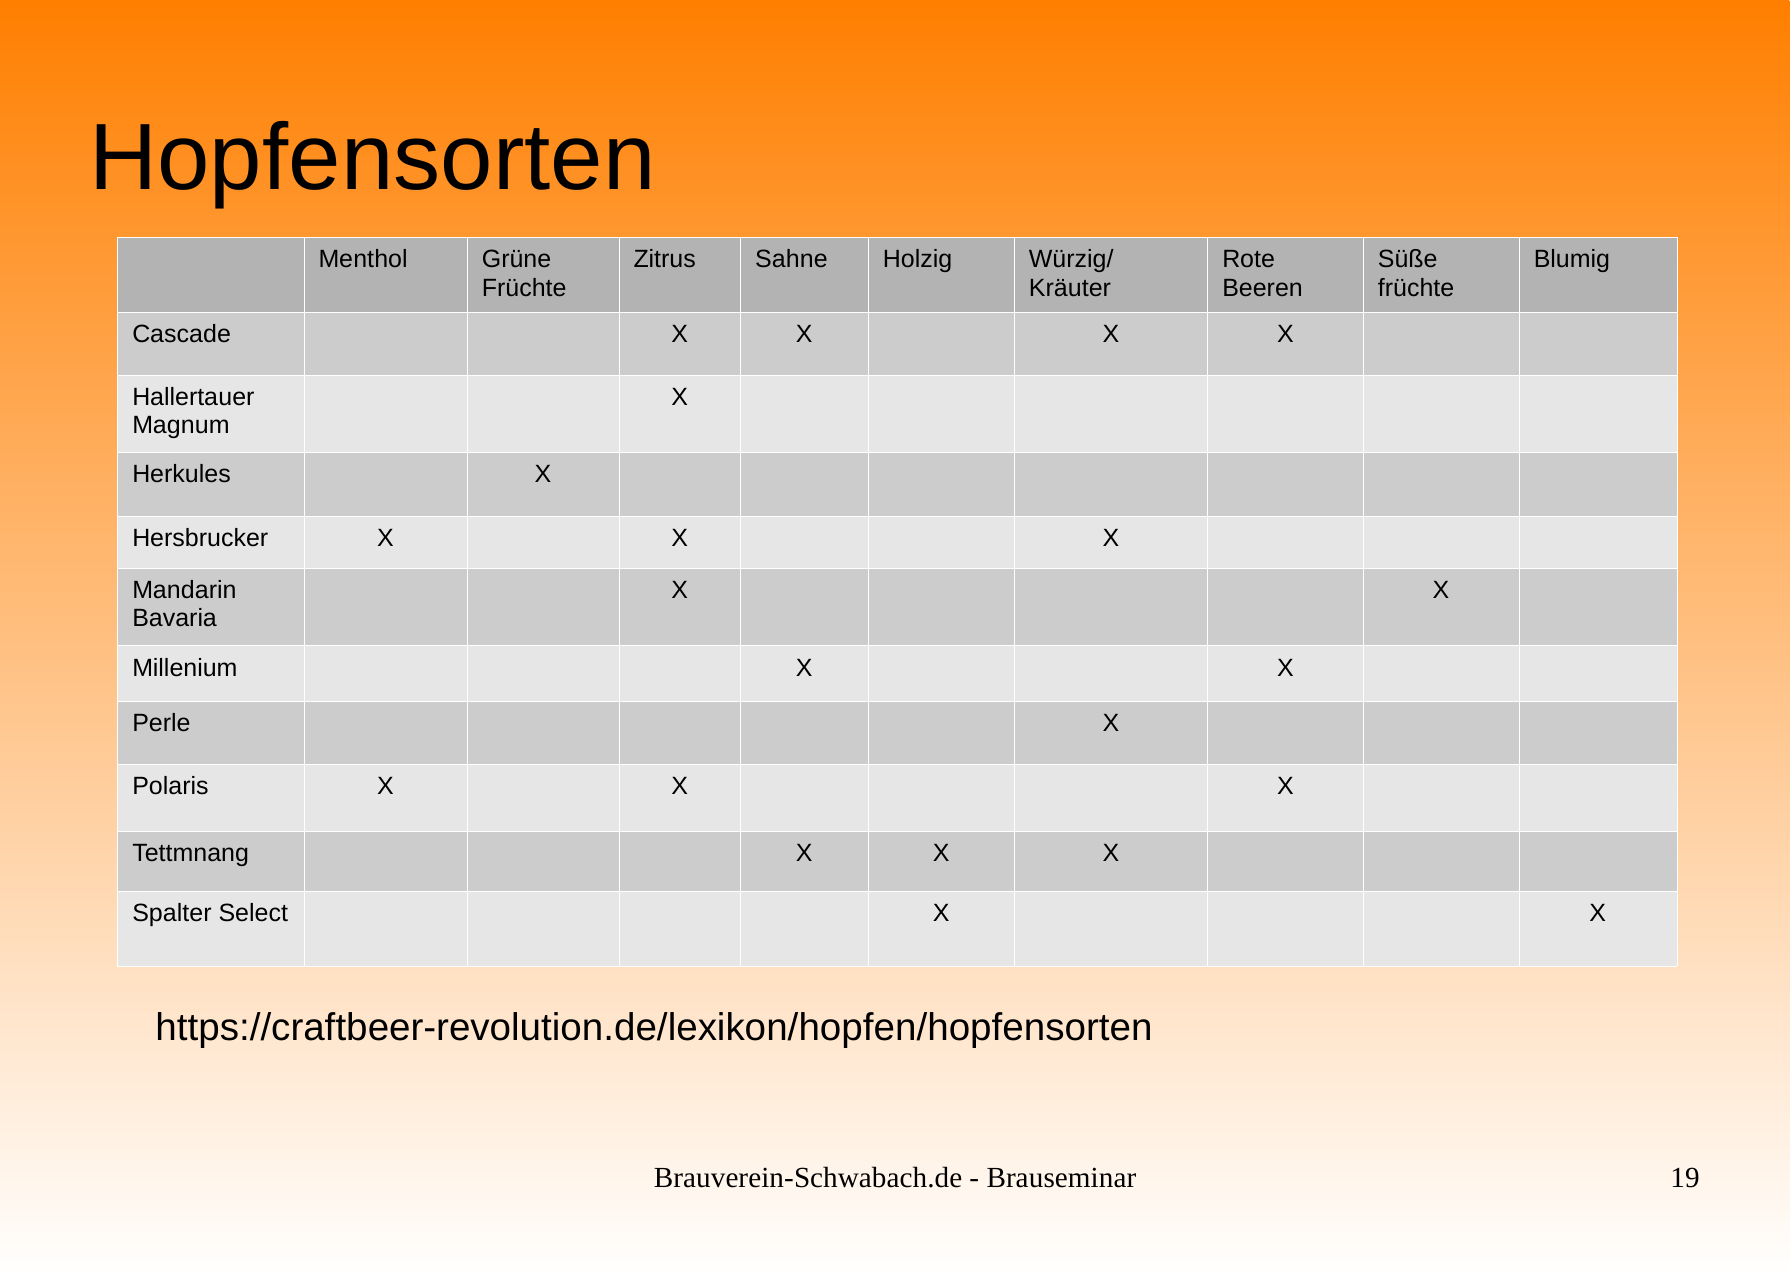

# Hopfensorten
| | Menthol | Grüne Früchte | Zitrus | Sahne | Holzig | Würzig/ Kräuter | Rote Beeren | Süße früchte | Blumig |
| --- | --- | --- | --- | --- | --- | --- | --- | --- | --- |
| Cascade | | | X | X | | X | X | | |
| Hallertauer Magnum | | | X | | | | | | |
| Herkules | | X | | | | | | | |
| Hersbrucker | X | | X | | | X | | | |
| Mandarin Bavaria | | | X | | | | | X | |
| Millenium | | | | X | | | X | | |
| Perle | | | | | | X | | | |
| Polaris | X | | X | | | | X | | |
| Tettmnang | | | | X | X | X | | | |
| Spalter Select | | | | | X | | | | X |
https://craftbeer-revolution.de/lexikon/hopfen/hopfensorten
Brauverein-Schwabach.de - Brauseminar
19